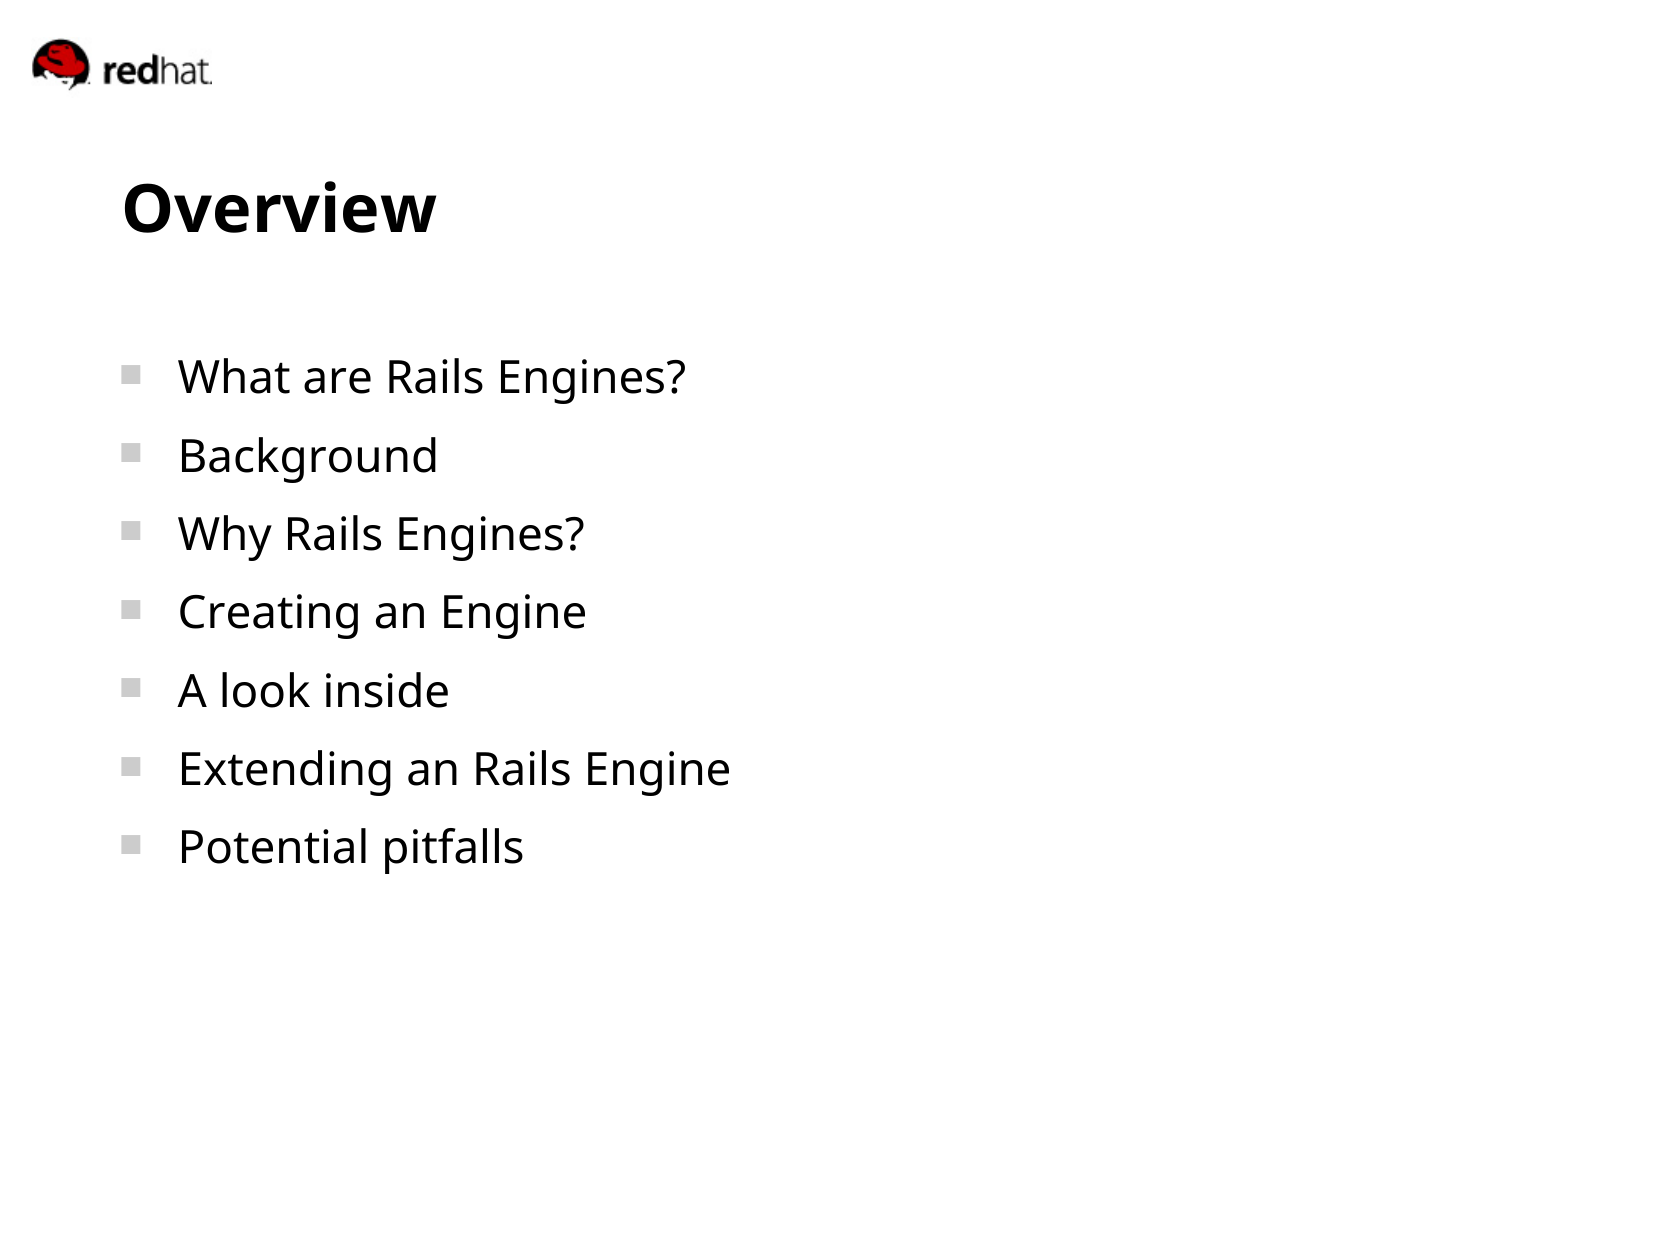

# Overview
What are Rails Engines?
Background
Why Rails Engines?
Creating an Engine
A look inside
Extending an Rails Engine
Potential pitfalls